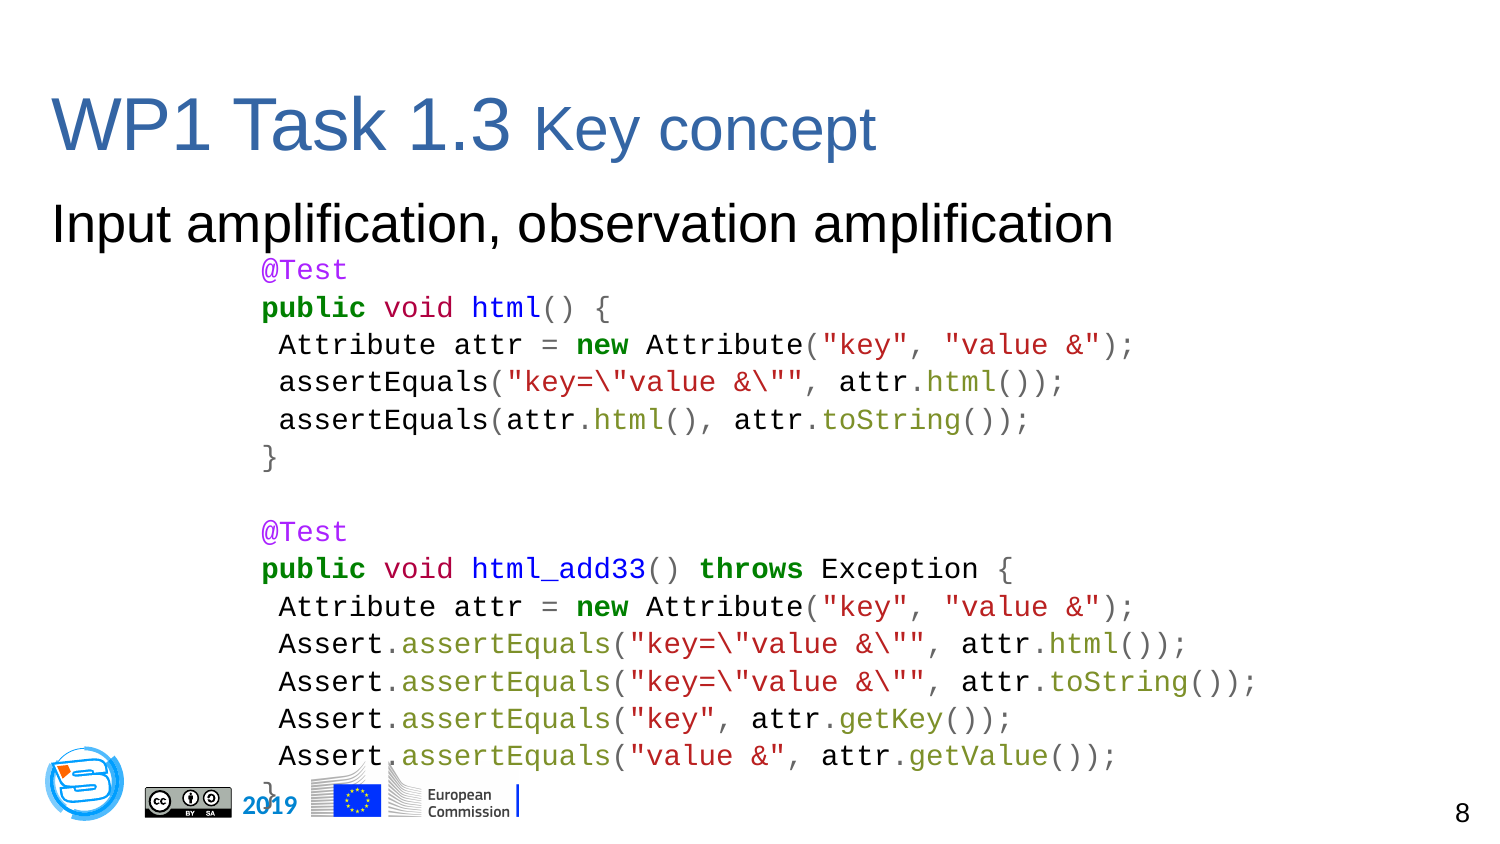

# WP1 Task 1.3 Key concept
Input amplification, observation amplification
@Test
public void html() {
 Attribute attr = new Attribute("key", "value &");
 assertEquals("key=\"value &\"", attr.html());
 assertEquals(attr.html(), attr.toString());
}
@Test
public void html_add33() throws Exception {
 Attribute attr = new Attribute("key", "value &");
 Assert.assertEquals("key=\"value &\"", attr.html());
 Assert.assertEquals("key=\"value &\"", attr.toString());
 Assert.assertEquals("key", attr.getKey());
 Assert.assertEquals("value &", attr.getValue());
}